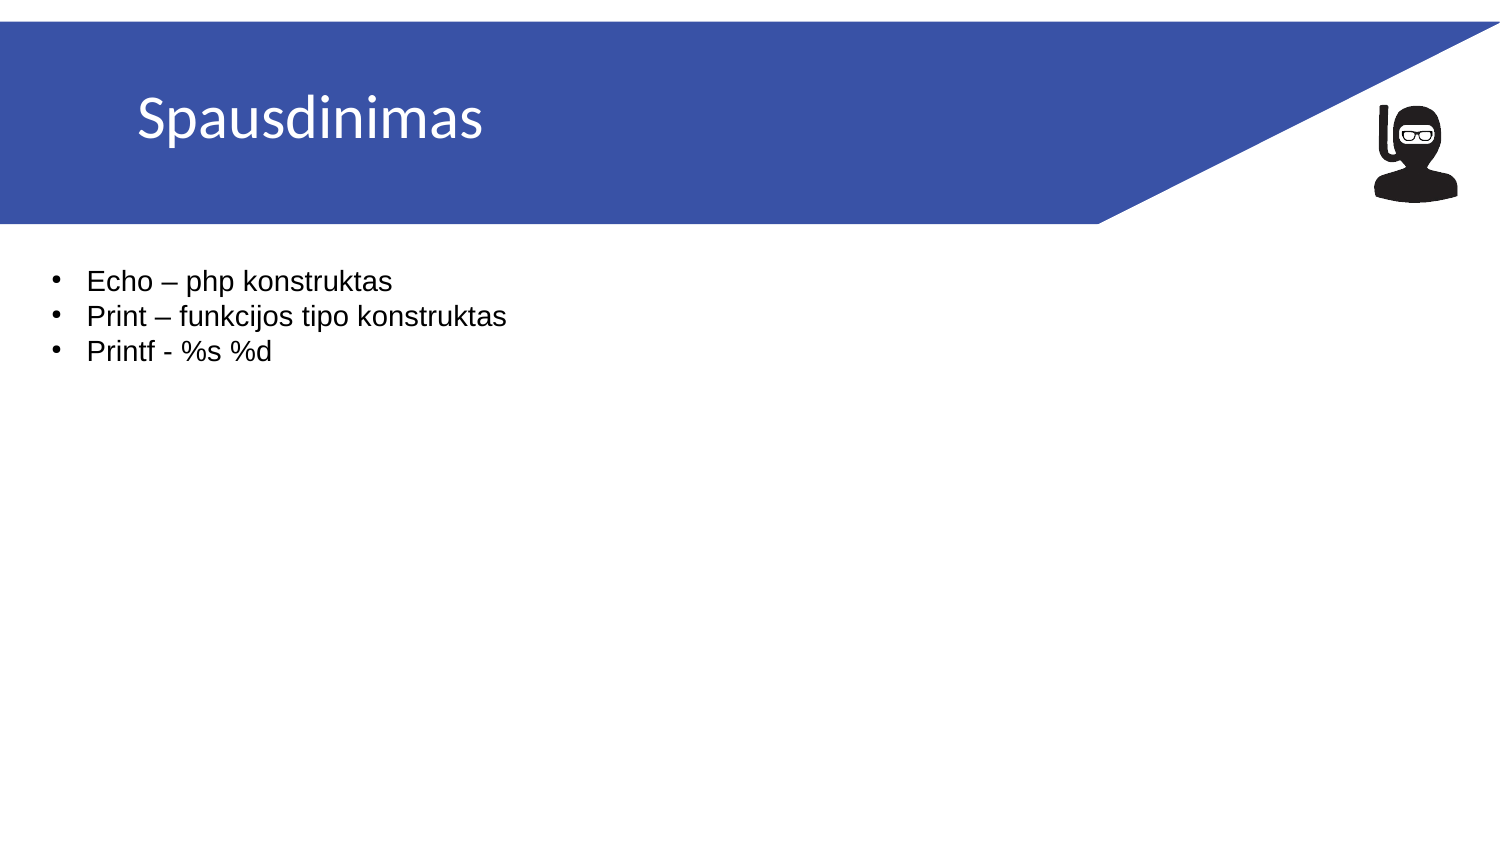

# Spausdinimas
Echo – php konstruktas
Print – funkcijos tipo konstruktas
Printf - %s %d